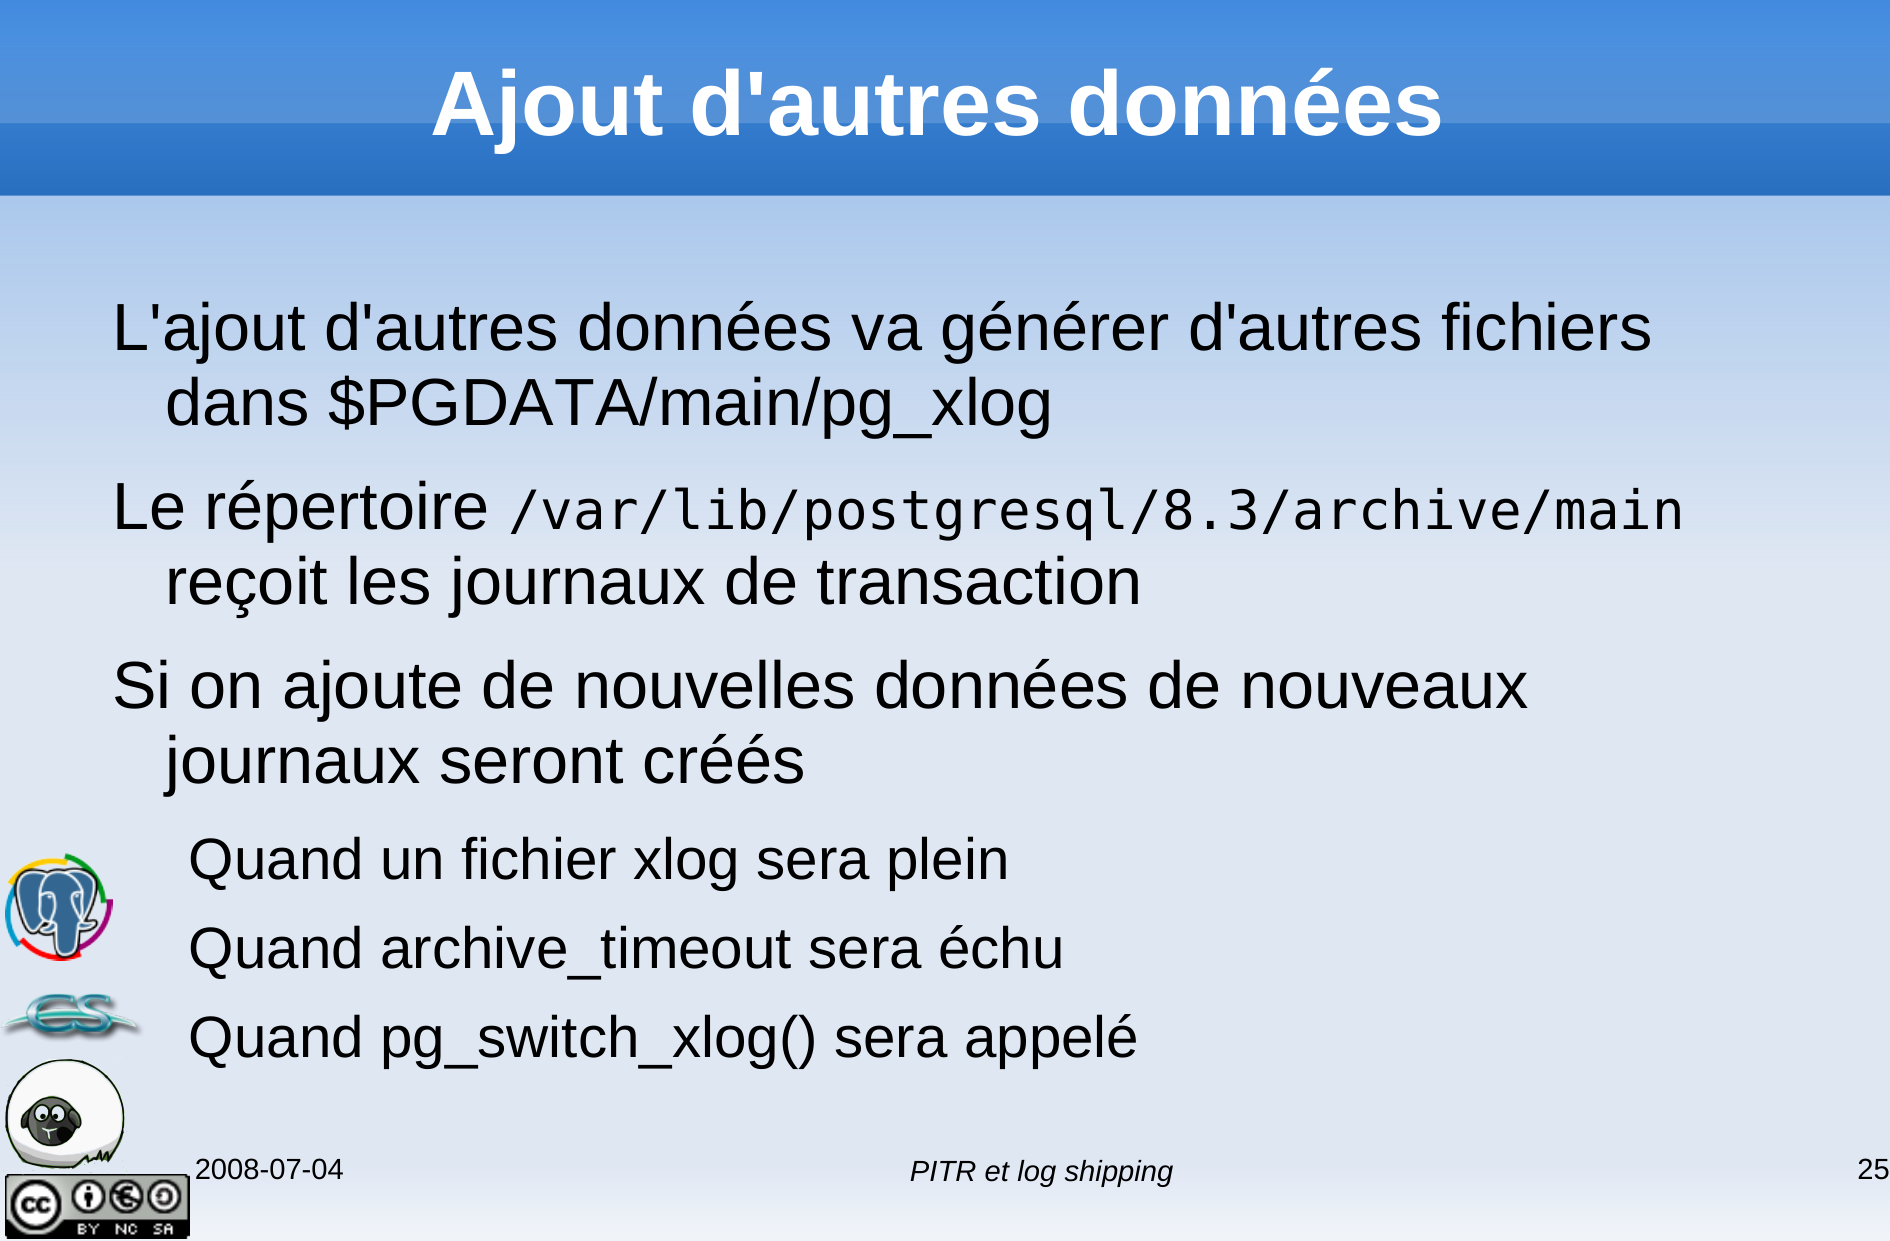

# Ajout d'autres données
L'ajout d'autres données va générer d'autres fichiers dans $PGDATA/main/pg_xlog
Le répertoire /var/lib/postgresql/8.3/archive/main reçoit les journaux de transaction
Si on ajoute de nouvelles données de nouveaux journaux seront créés
Quand un fichier xlog sera plein
Quand archive_timeout sera échu
Quand pg_switch_xlog() sera appelé
2008-07-04
25
PITR et log shipping